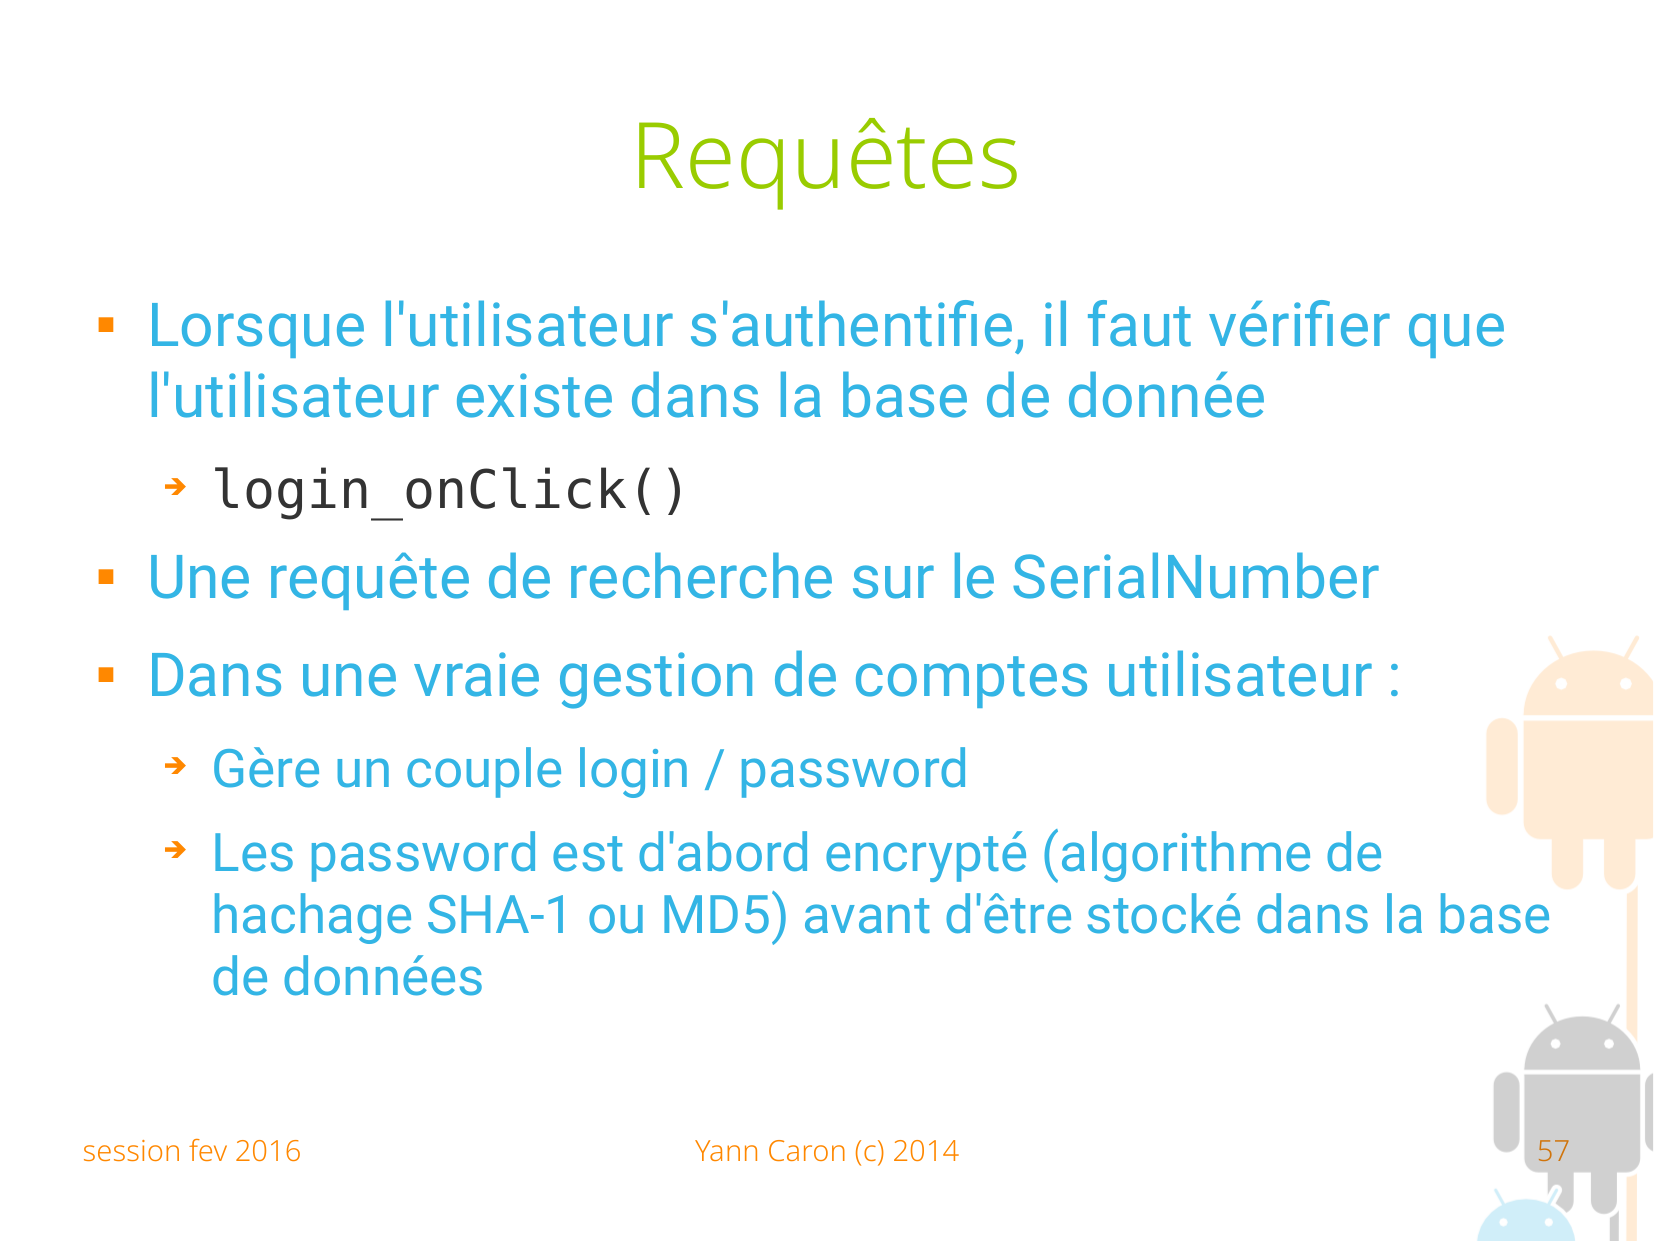

# Requêtes
Lorsque l'utilisateur s'authentifie, il faut vérifier que l'utilisateur existe dans la base de donnée
login_onClick()
Une requête de recherche sur le SerialNumber
Dans une vraie gestion de comptes utilisateur :
Gère un couple login / password
Les password est d'abord encrypté (algorithme de hachage SHA-1 ou MD5) avant d'être stocké dans la base de données
session fev 2016
Yann Caron (c) 2014
57